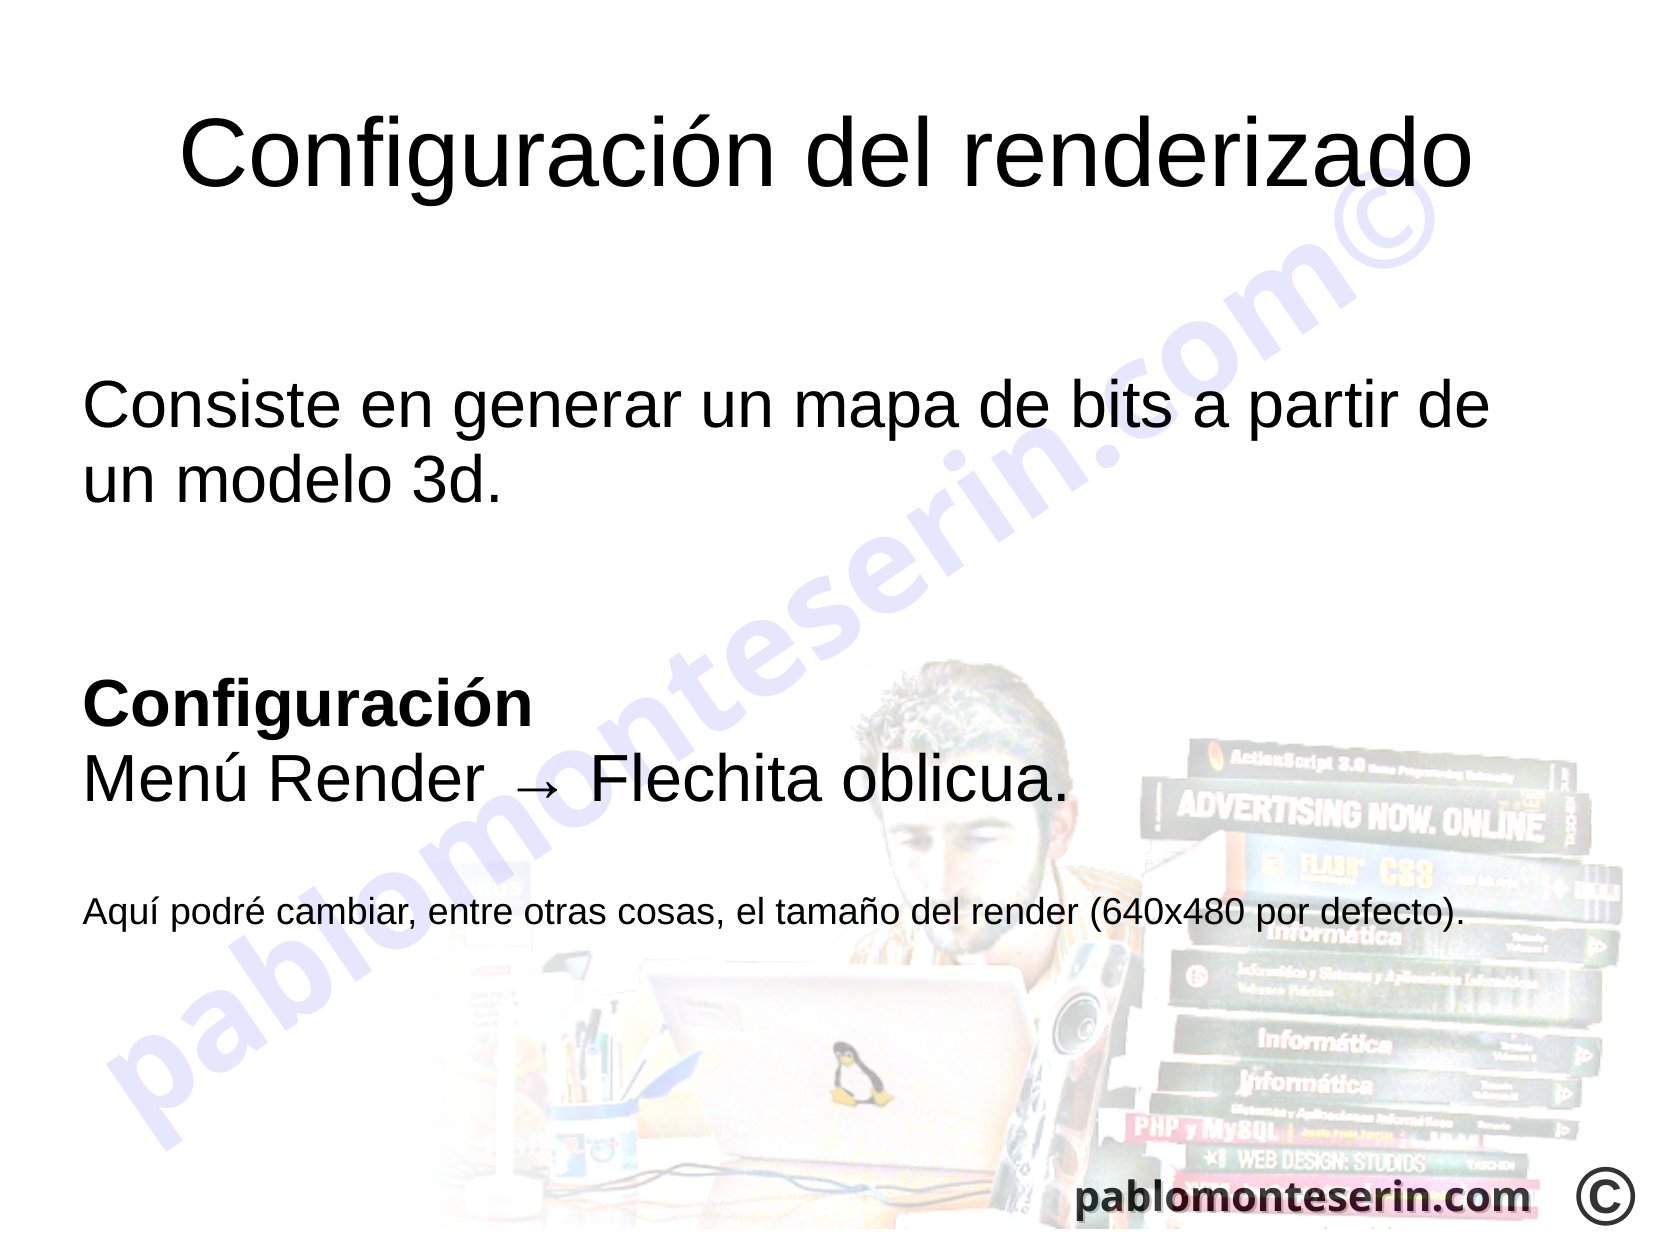

# Configuración del renderizado
Consiste en generar un mapa de bits a partir de un modelo 3d.
Configuración
Menú Render → Flechita oblicua.
Aquí podré cambiar, entre otras cosas, el tamaño del render (640x480 por defecto).